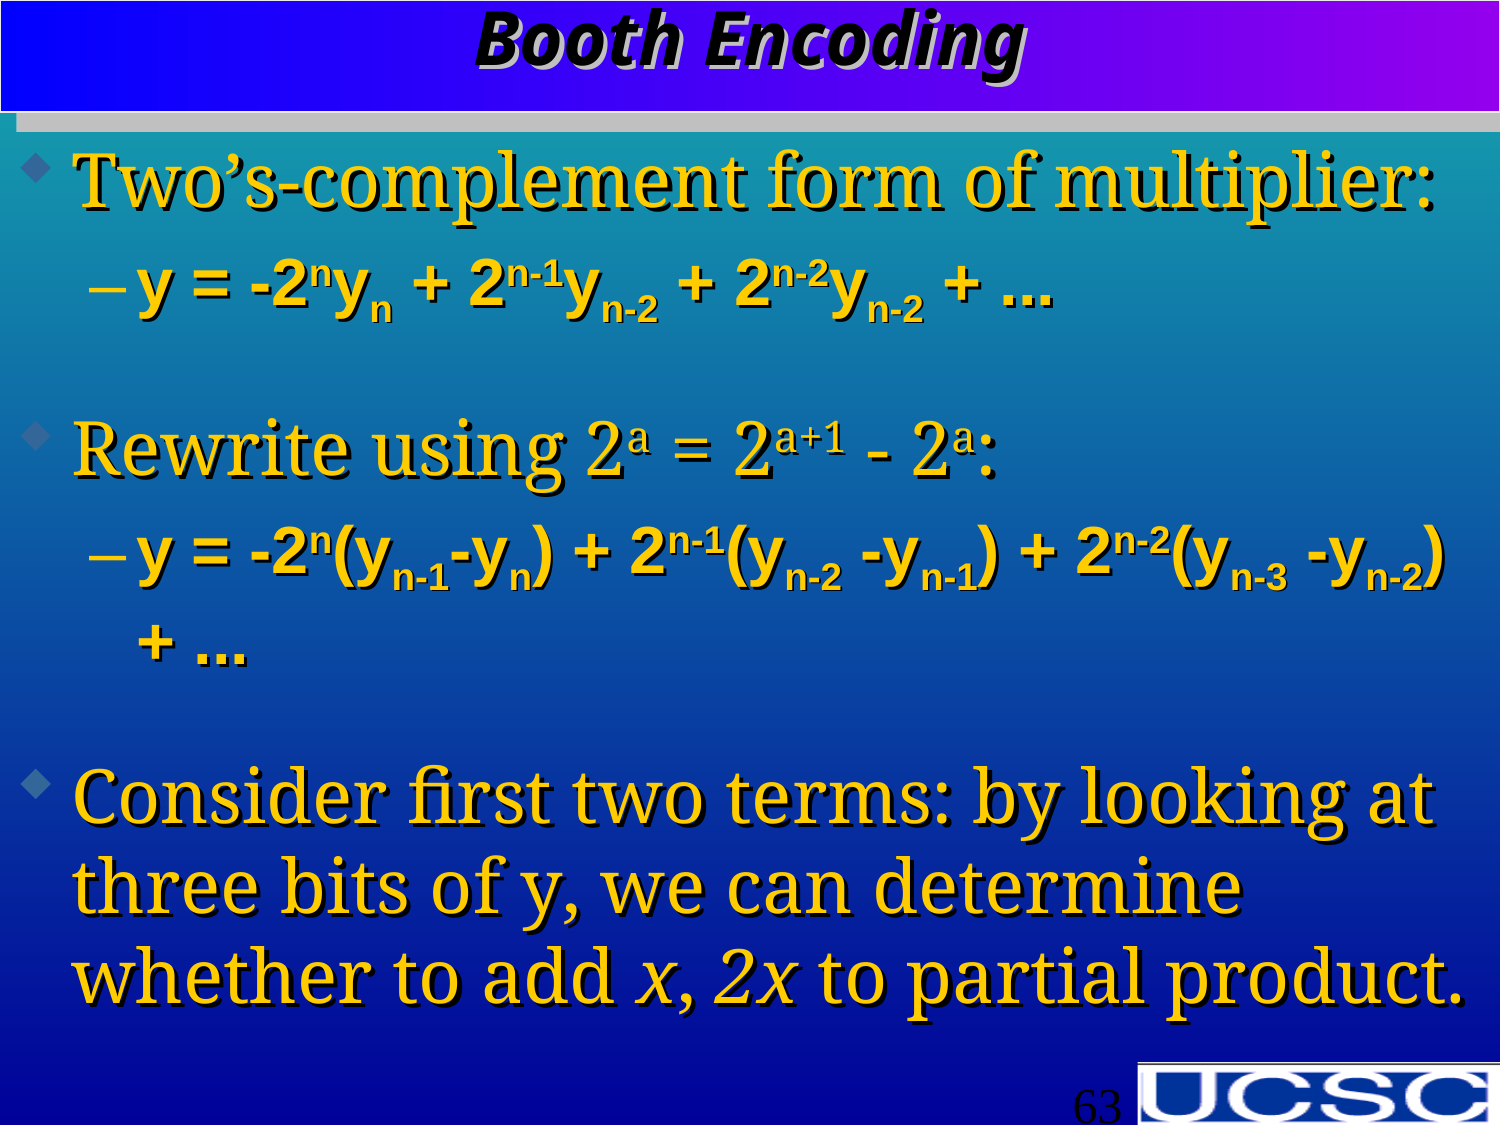

# Booth Encoding
Two’s-complement form of multiplier:
y = -2nyn + 2n-1yn-2 + 2n-2yn-2 + ...
Rewrite using 2a = 2a+1 - 2a:
y = -2n(yn-1-yn) + 2n-1(yn-2 -yn-1) + 2n-2(yn-3 -yn-2) + ...
Consider first two terms: by looking at three bits of y, we can determine whether to add x, 2x to partial product.
63